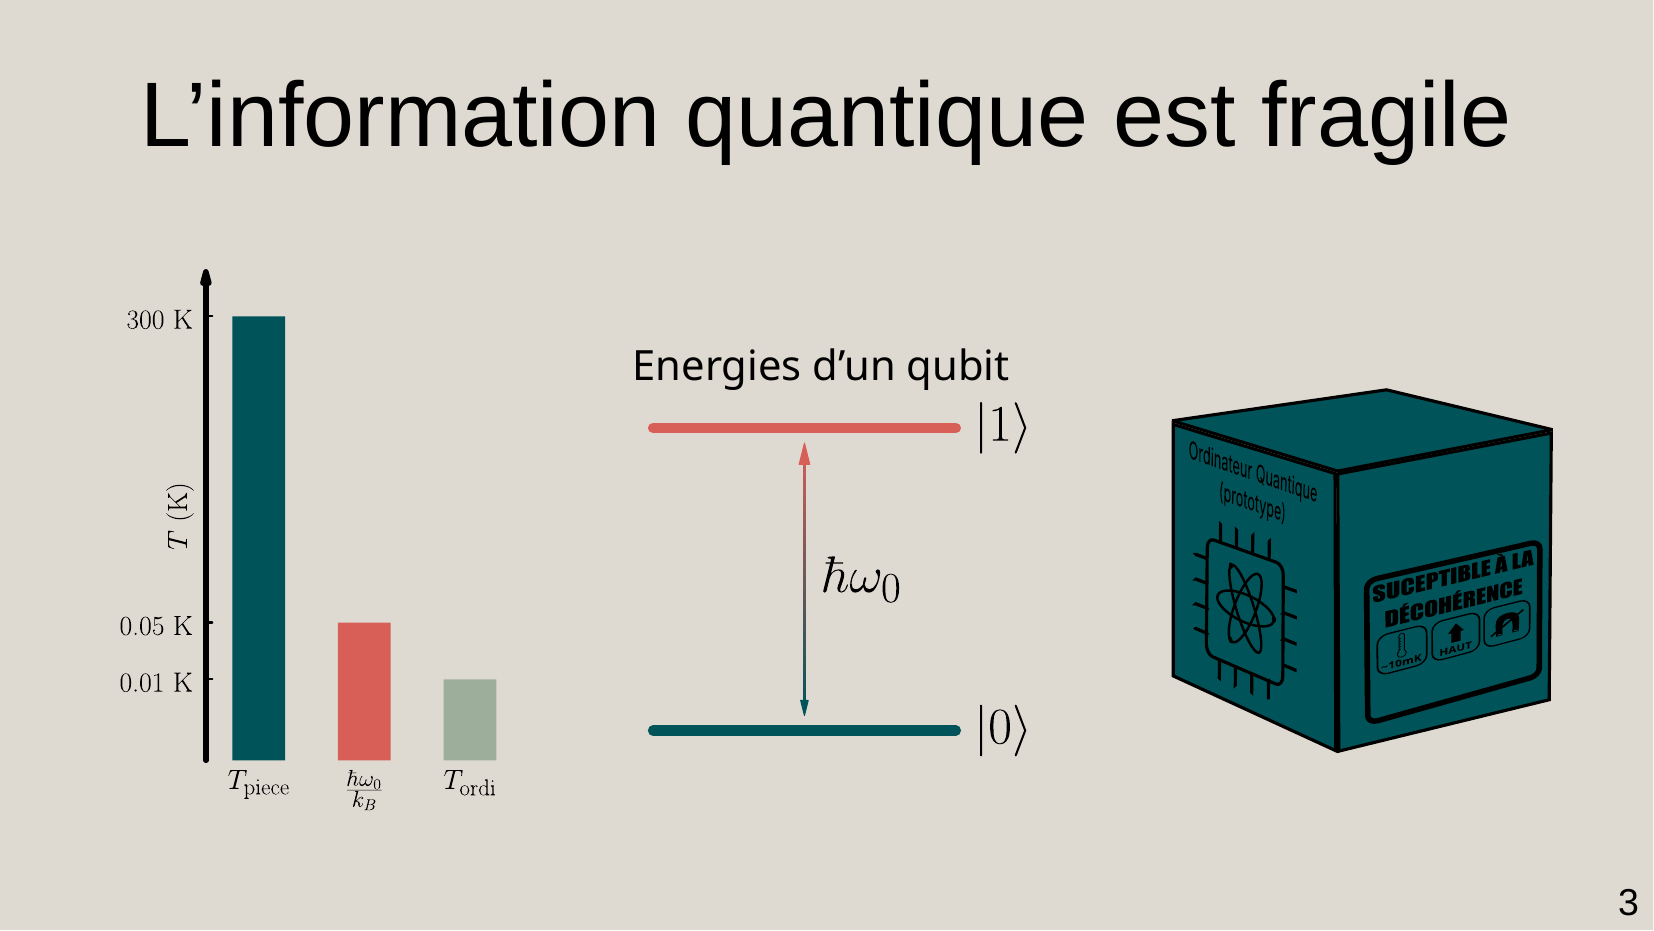

# L’information quantique est fragile
Energies d’un qubit